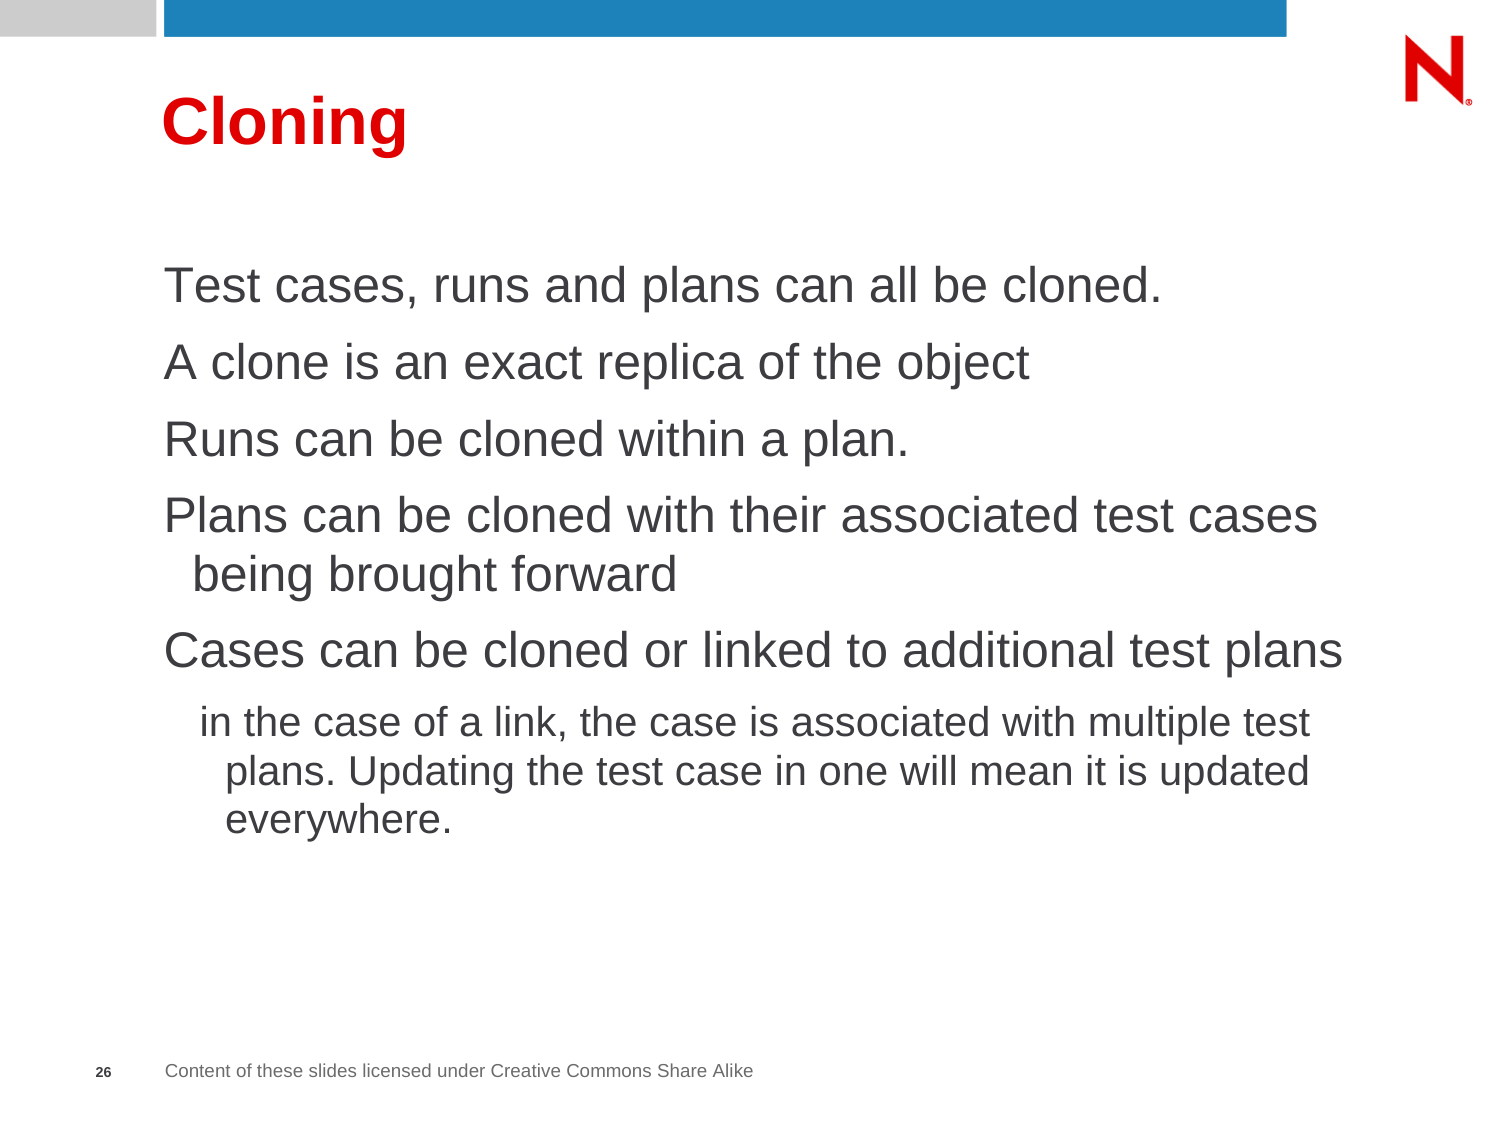

# Cloning
Test cases, runs and plans can all be cloned.
A clone is an exact replica of the object
Runs can be cloned within a plan.
Plans can be cloned with their associated test cases being brought forward
Cases can be cloned or linked to additional test plans
in the case of a link, the case is associated with multiple test plans. Updating the test case in one will mean it is updated everywhere.